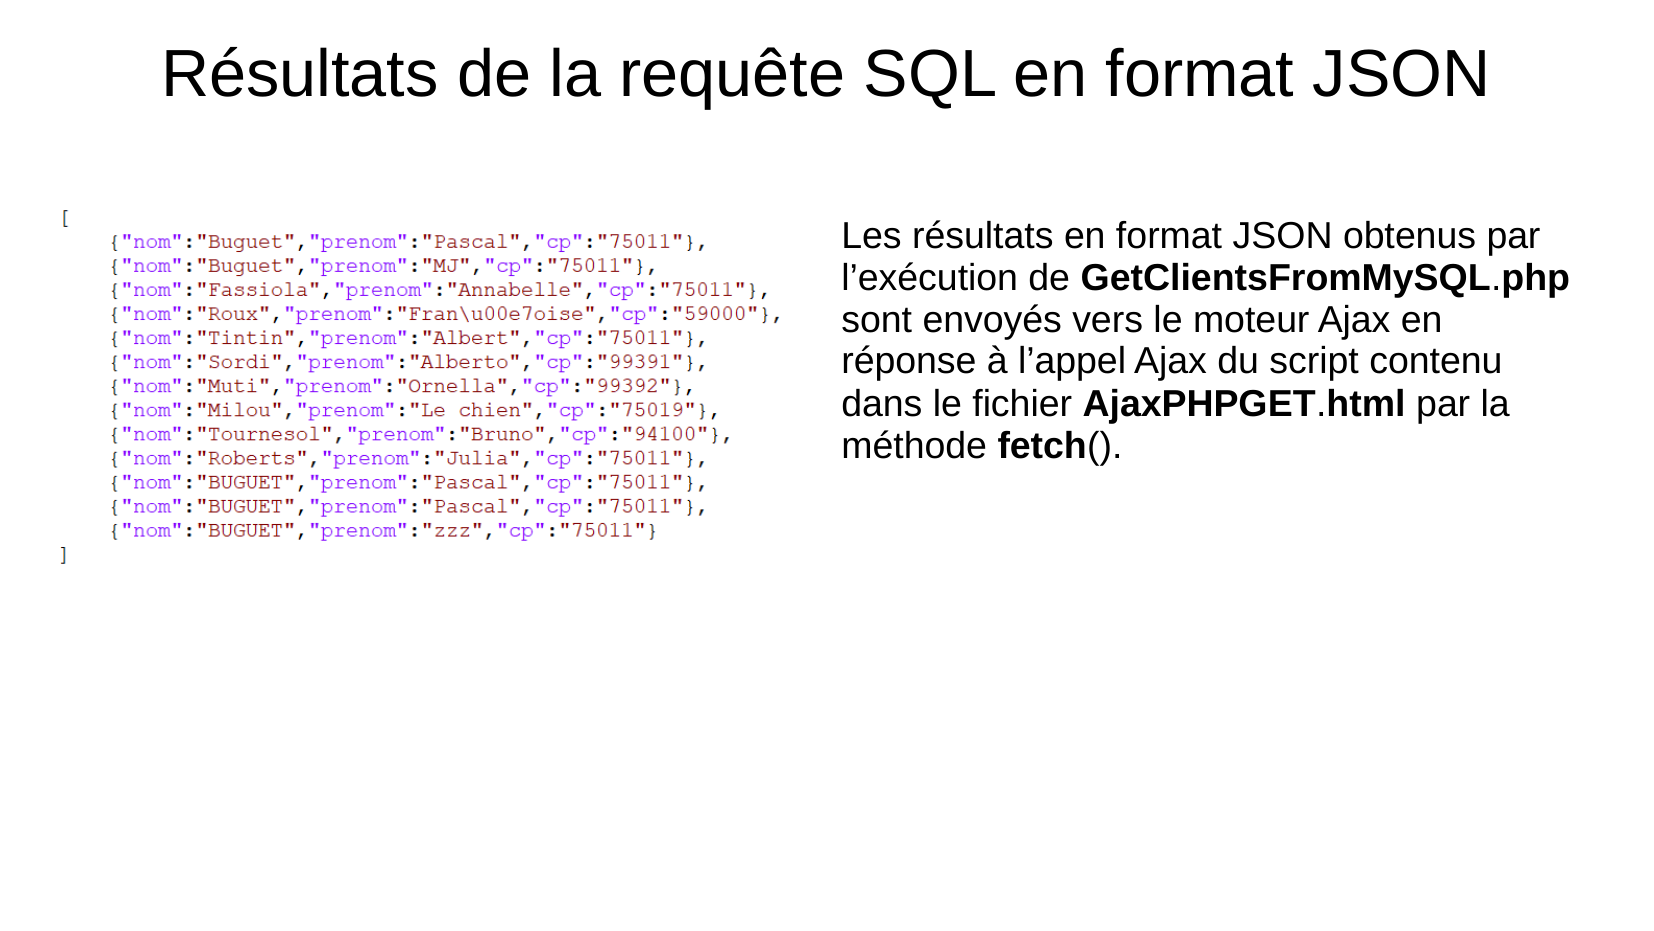

# Résultats de la requête SQL en format JSON
Les résultats en format JSON obtenus par l’exécution de GetClientsFromMySQL.php sont envoyés vers le moteur Ajax en réponse à l’appel Ajax du script contenu dans le fichier AjaxPHPGET.html par la méthode fetch().